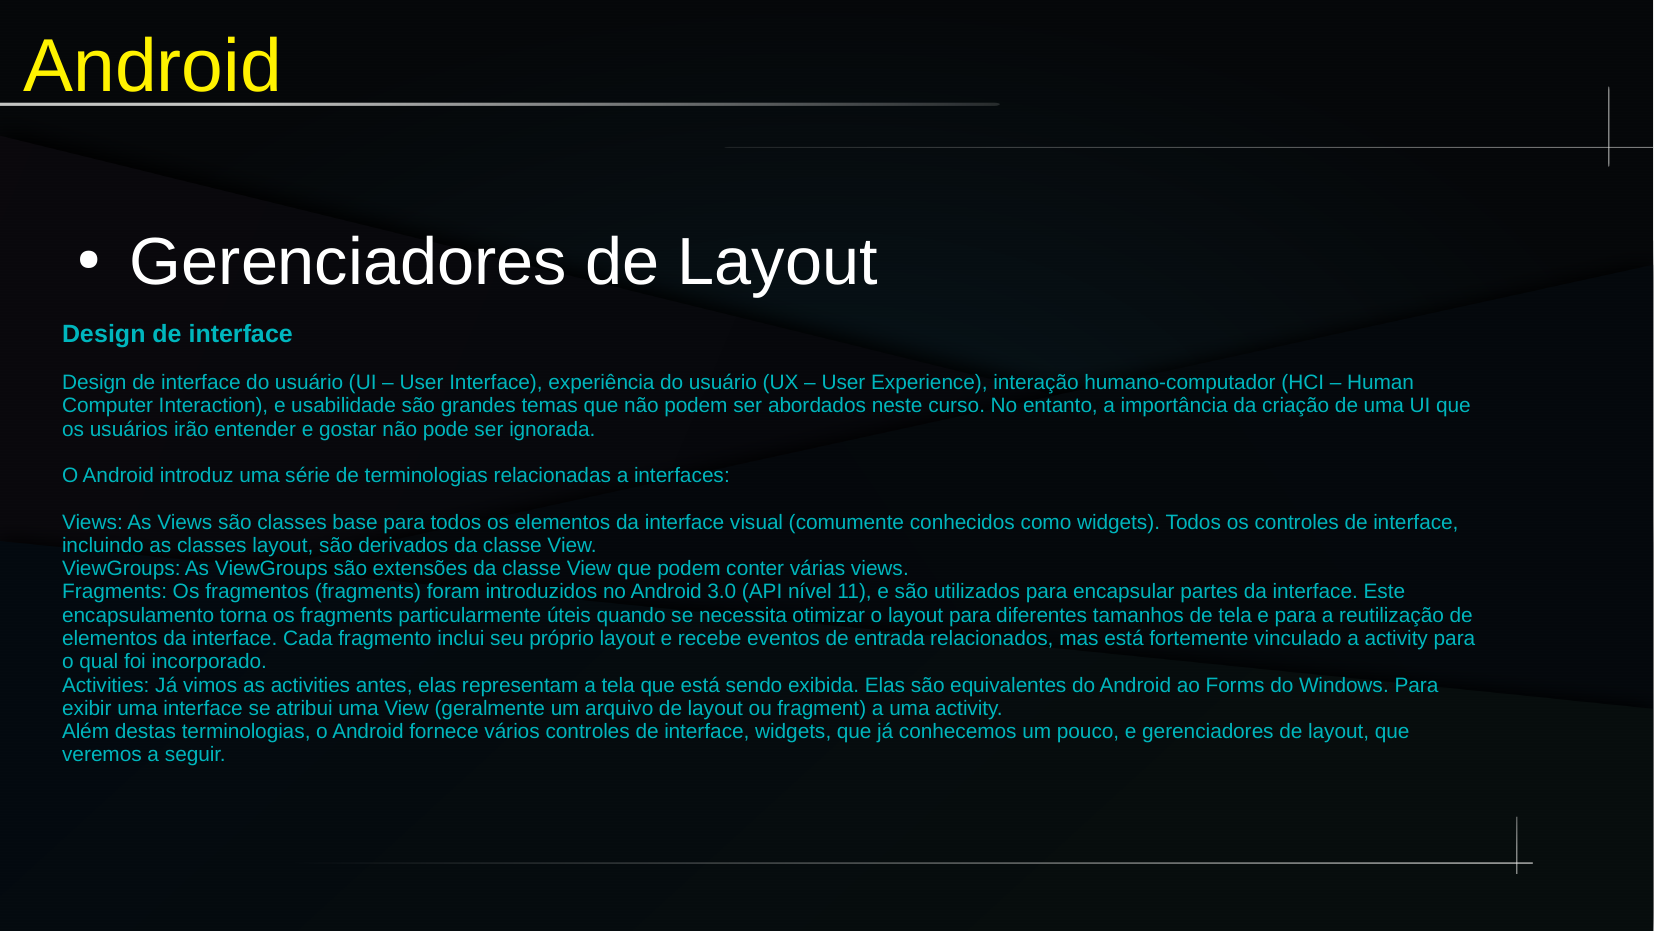

# Android
Gerenciadores de Layout
Design de interface
Design de interface do usuário (UI – User Interface), experiência do usuário (UX – User Experience), interação humano-computador (HCI – Human Computer Interaction), e usabilidade são grandes temas que não podem ser abordados neste curso. No entanto, a importância da criação de uma UI que os usuários irão entender e gostar não pode ser ignorada.
O Android introduz uma série de terminologias relacionadas a interfaces:
Views: As Views são classes base para todos os elementos da interface visual (comumente conhecidos como widgets). Todos os controles de interface, incluindo as classes layout, são derivados da classe View.
ViewGroups: As ViewGroups são extensões da classe View que podem conter várias views.
Fragments: Os fragmentos (fragments) foram introduzidos no Android 3.0 (API nível 11), e são utilizados para encapsular partes da interface. Este encapsulamento torna os fragments particularmente úteis quando se necessita otimizar o layout para diferentes tamanhos de tela e para a reutilização de elementos da interface. Cada fragmento inclui seu próprio layout e recebe eventos de entrada relacionados, mas está fortemente vinculado a activity para o qual foi incorporado.
Activities: Já vimos as activities antes, elas representam a tela que está sendo exibida. Elas são equivalentes do Android ao Forms do Windows. Para exibir uma interface se atribui uma View (geralmente um arquivo de layout ou fragment) a uma activity.
Além destas terminologias, o Android fornece vários controles de interface, widgets, que já conhecemos um pouco, e gerenciadores de layout, que veremos a seguir.